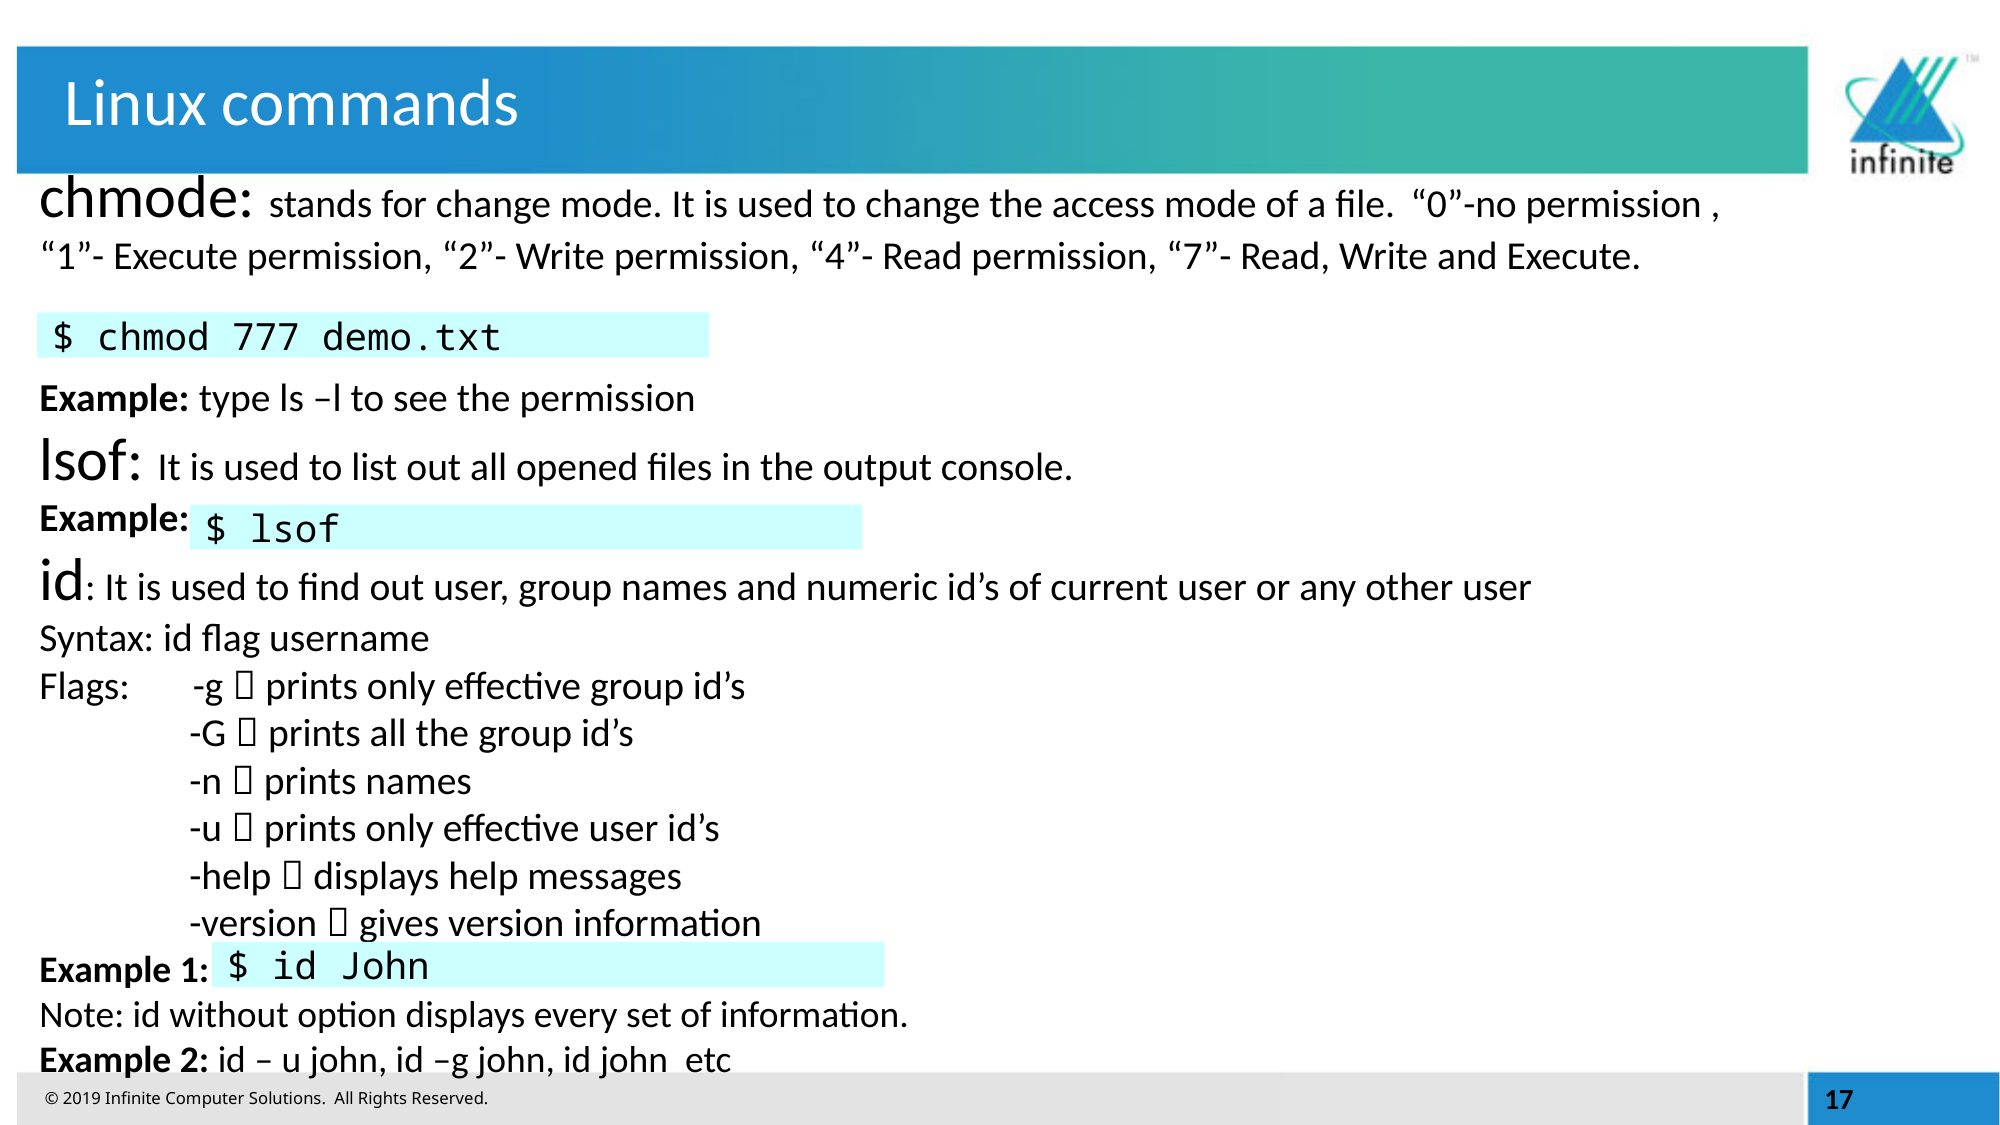

# Linux commands
chmode: stands for change mode. It is used to change the access mode of a file. “0”-no permission ,
“1”- Execute permission, “2”- Write permission, “4”- Read permission, “7”- Read, Write and Execute.
Example: type ls –l to see the permission
lsof: It is used to list out all opened files in the output console.
Example:
id: It is used to find out user, group names and numeric id’s of current user or any other user
Syntax: id flag username
Flags: -g  prints only effective group id’s
-G  prints all the group id’s
-n  prints names
-u  prints only effective user id’s
-help  displays help messages
-version  gives version information
Example 1:
Note: id without option displays every set of information.
Example 2: id – u john, id –g john, id john etc
$ chmod 777 demo.txt
$ lsof
$ id John